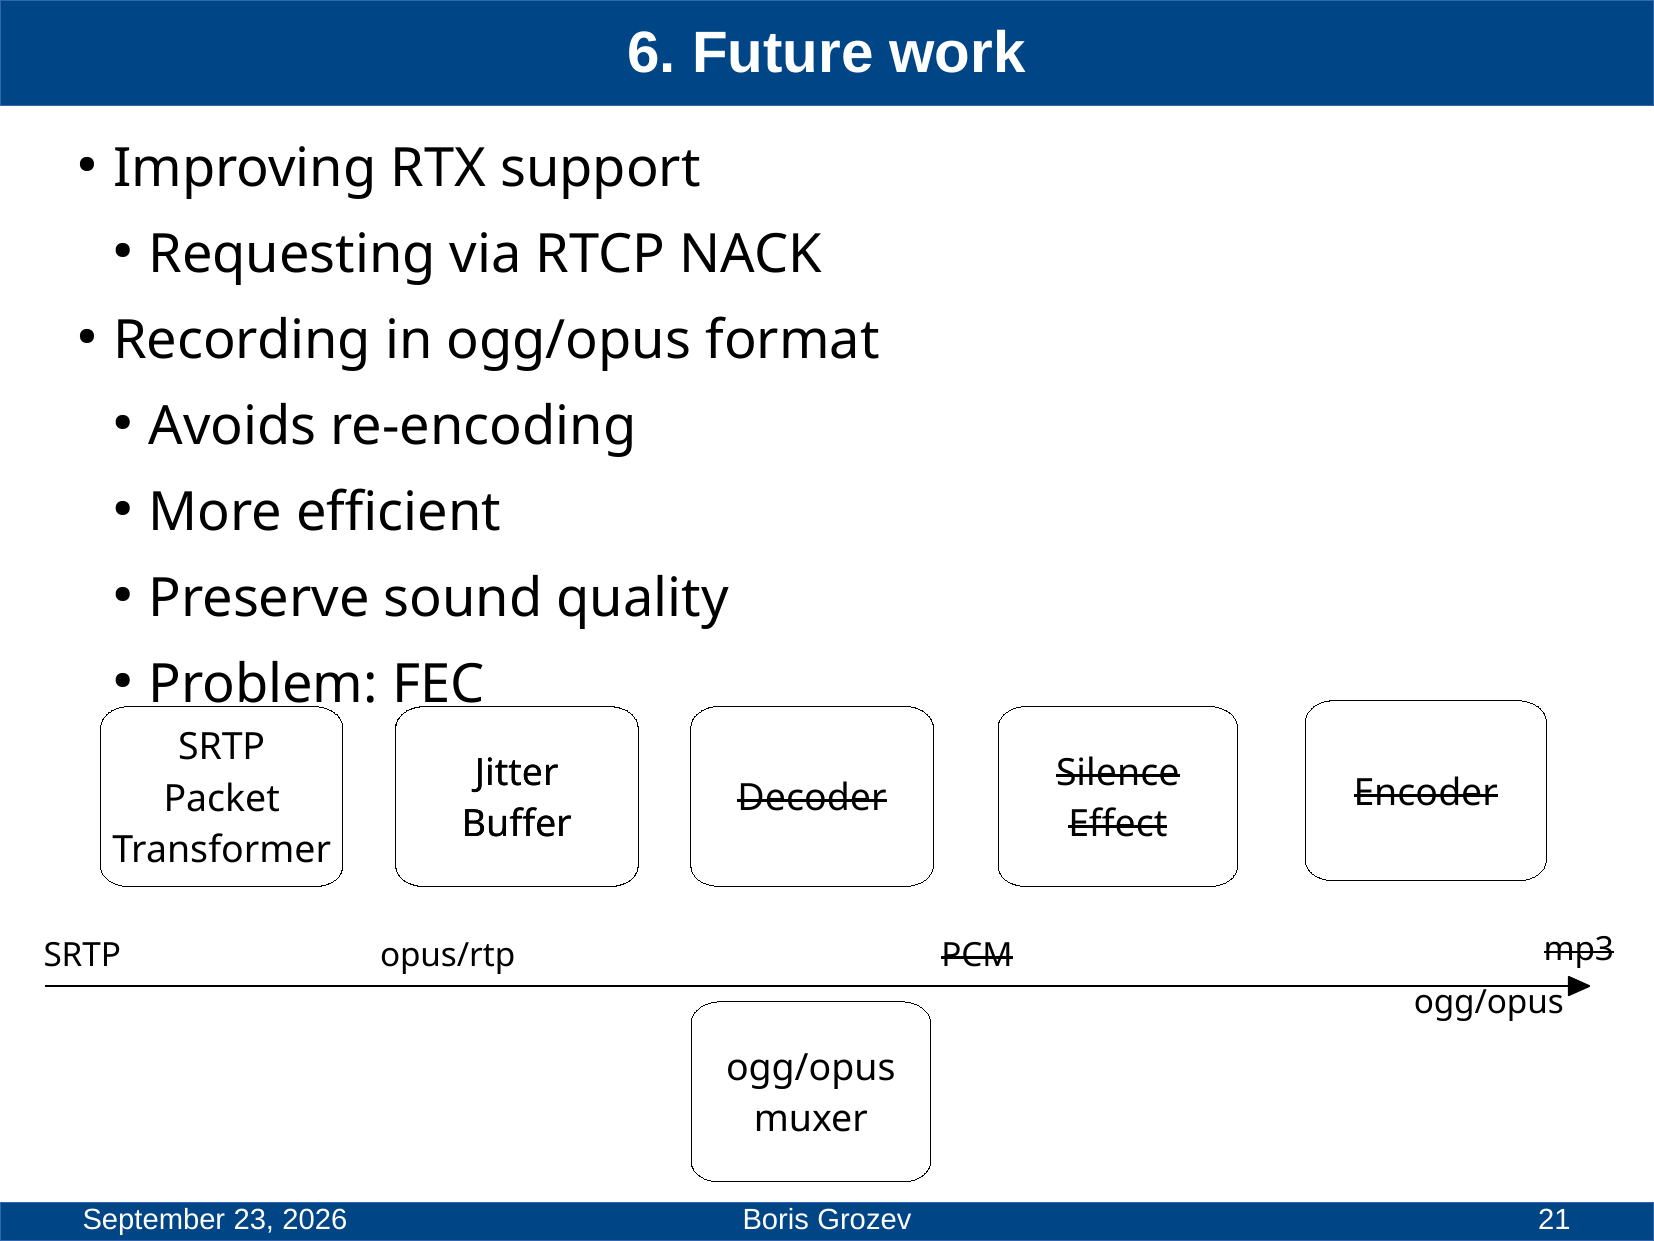

# 6. Future work
Improving RTX support
Requesting via RTCP NACK
Recording in ogg/opus format
Avoids re-encoding
More efficient
Preserve sound quality
Problem: FEC
Encoder
Decoder
Jitter
Buffer
Silence
Effect
SRTP
Packet
Transformer
Jitter
Buffer
mp3
SRTP
opus/rtp
PCM
ogg/opus
ogg/opus
muxer
Boris Grozev
21